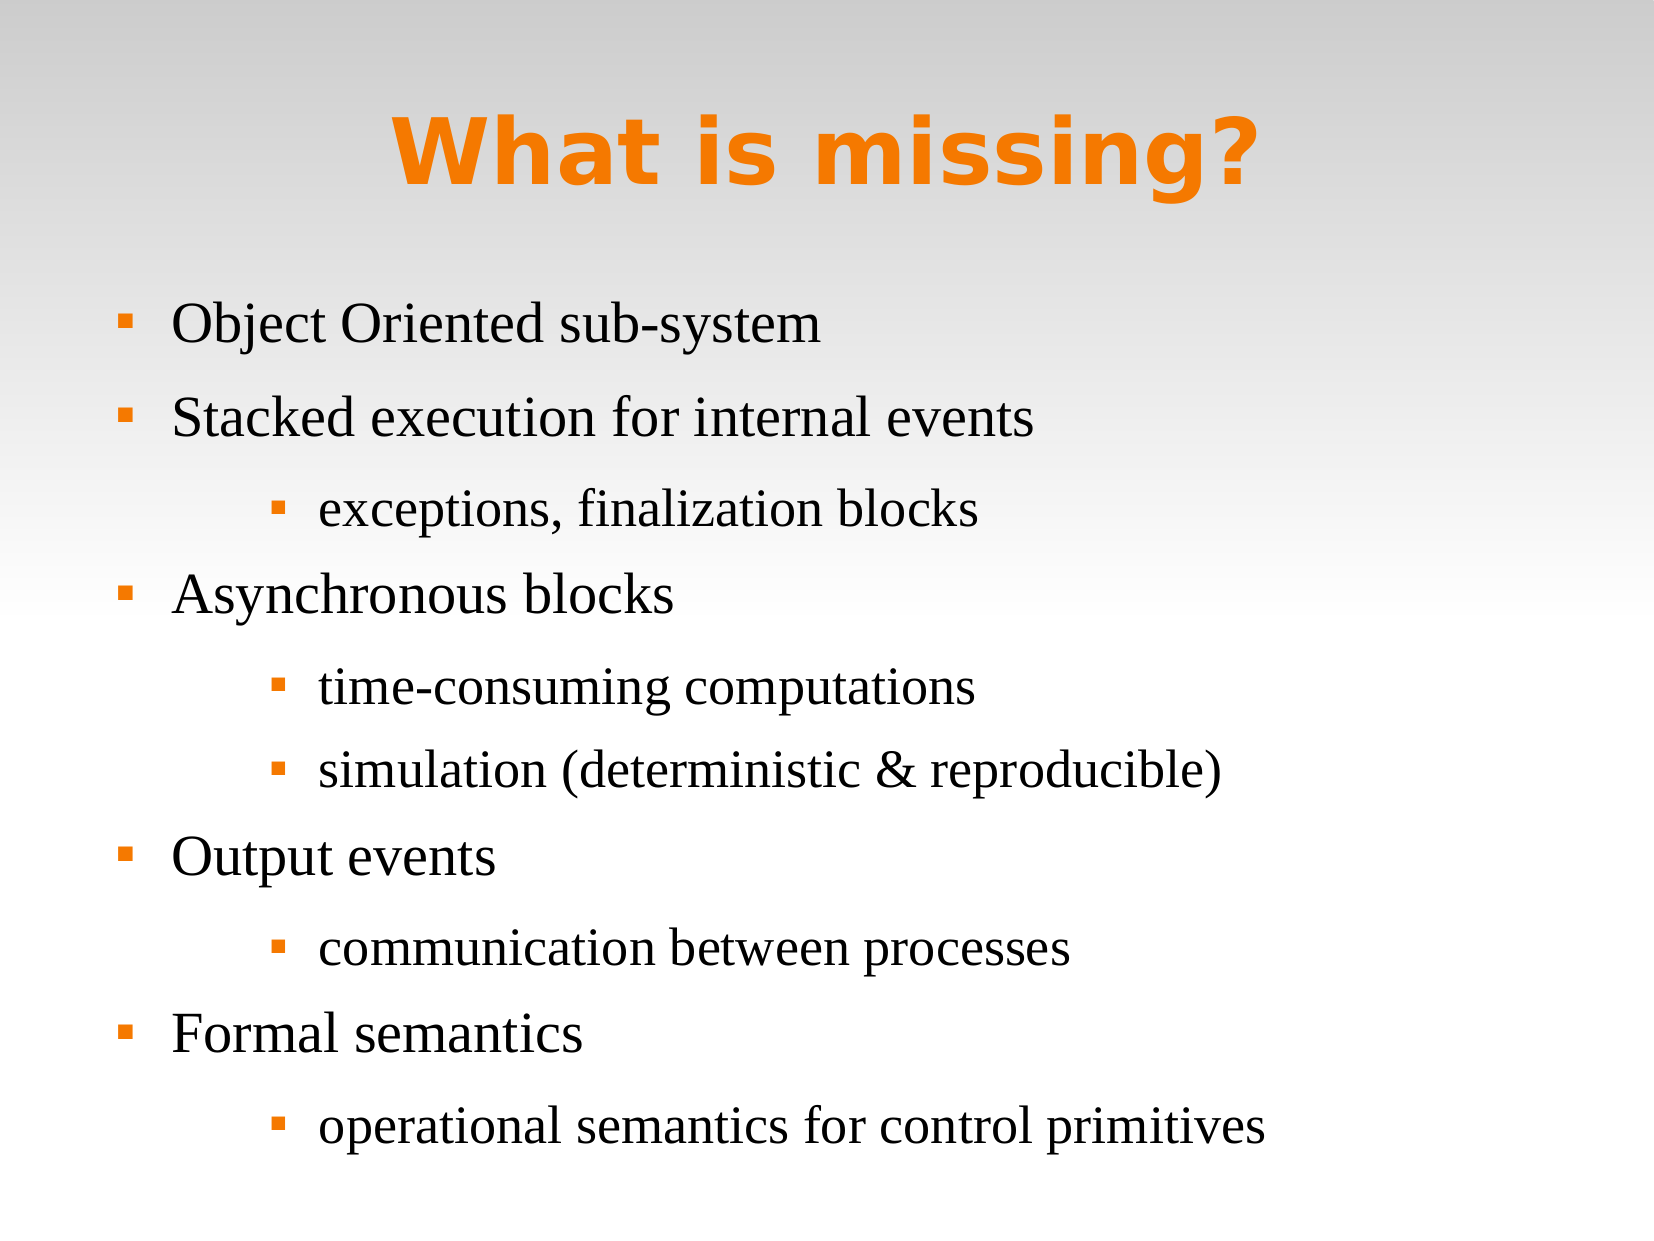

# What is missing?
Object Oriented sub-system
Stacked execution for internal events
exceptions, finalization blocks
Asynchronous blocks
time-consuming computations
simulation (deterministic & reproducible)
Output events
communication between processes
Formal semantics
operational semantics for control primitives